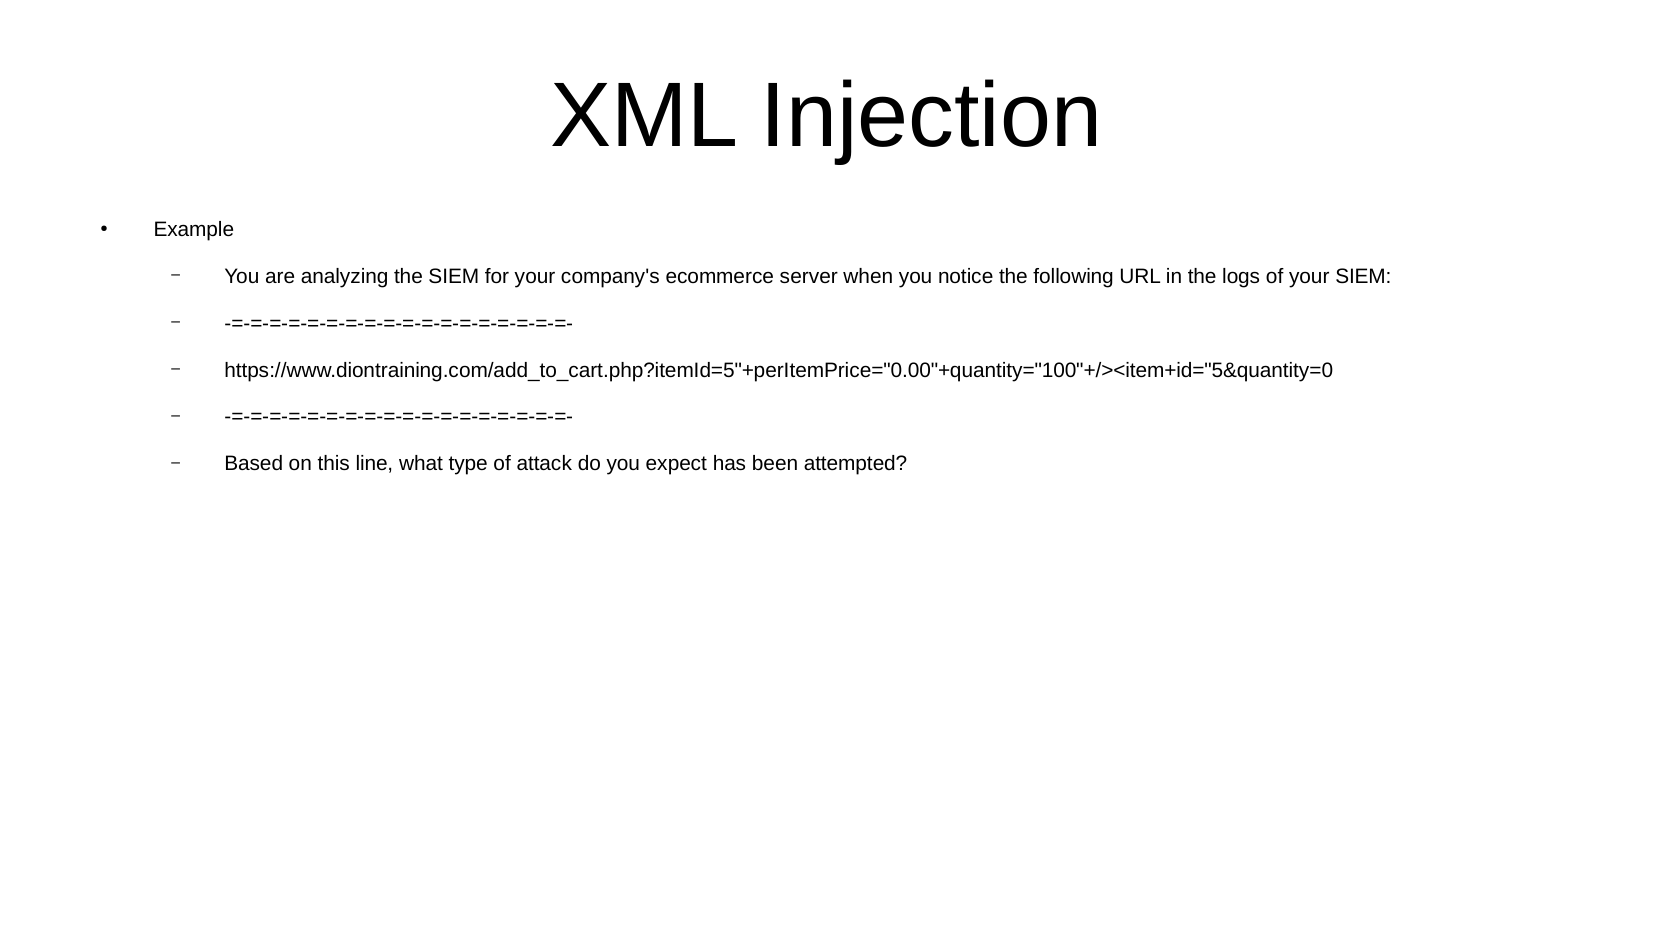

# XML Injection
Example
You are analyzing the SIEM for your company's ecommerce server when you notice the following URL in the logs of your SIEM:
-=-=-=-=-=-=-=-=-=-=-=-=-=-=-=-=-=-=-
https://www.diontraining.com/add_to_cart.php?itemId=5"+perItemPrice="0.00"+quantity="100"+/><item+id="5&quantity=0
-=-=-=-=-=-=-=-=-=-=-=-=-=-=-=-=-=-=-
Based on this line, what type of attack do you expect has been attempted?